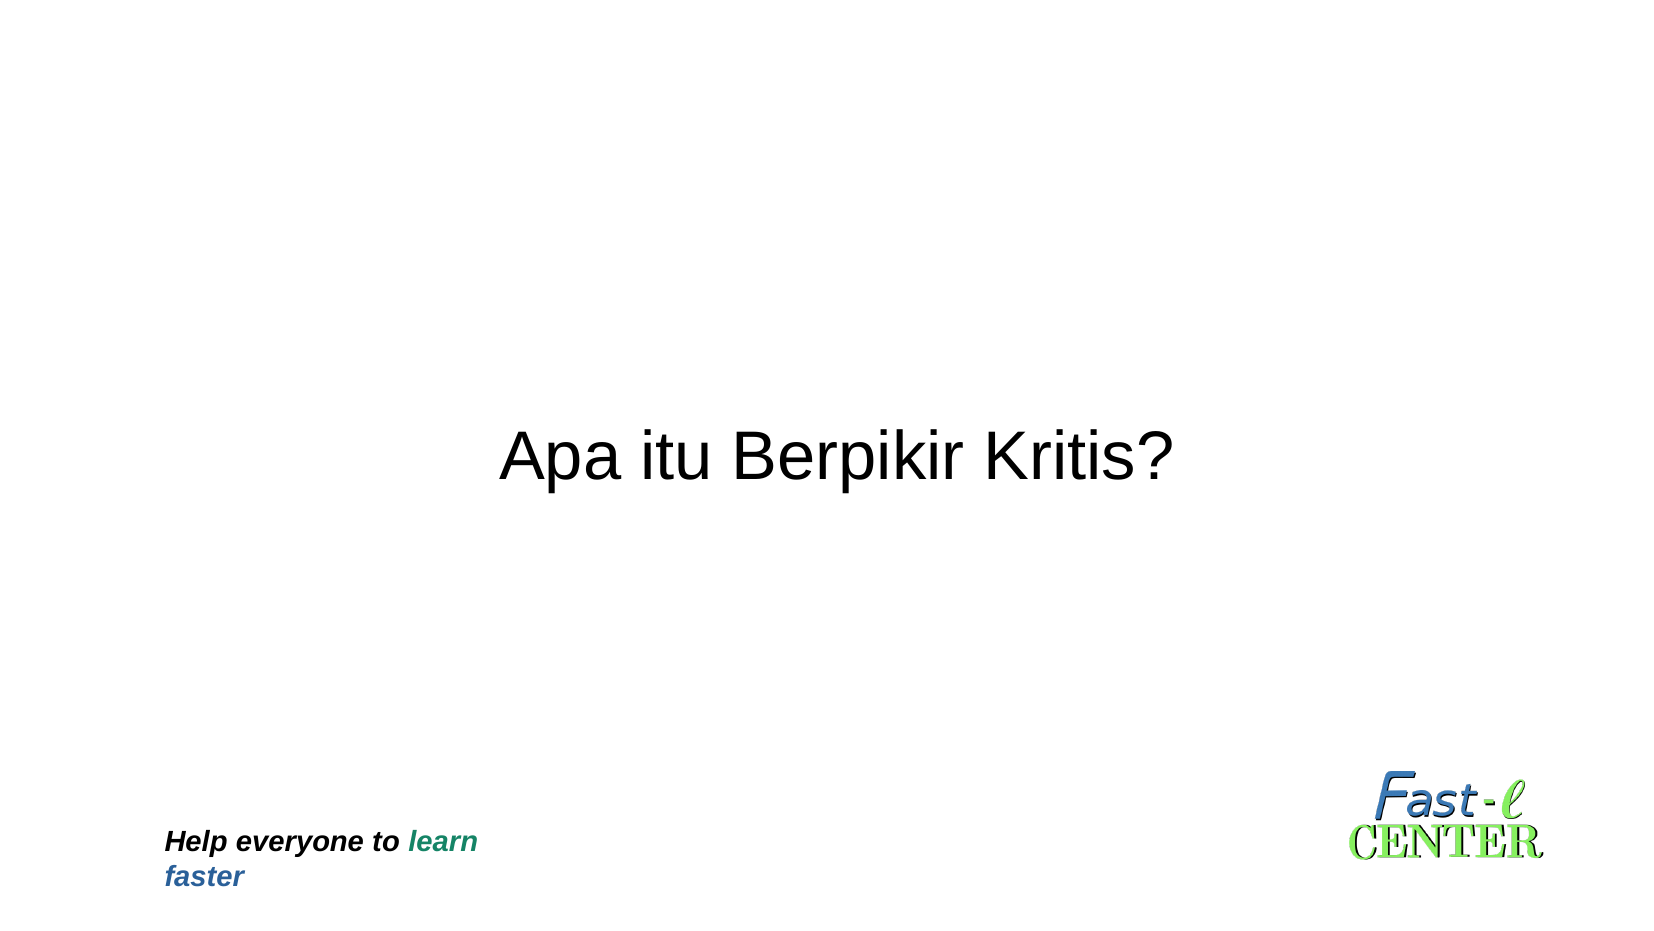

Apa itu Berpikir Kritis?
Help everyone to learn faster